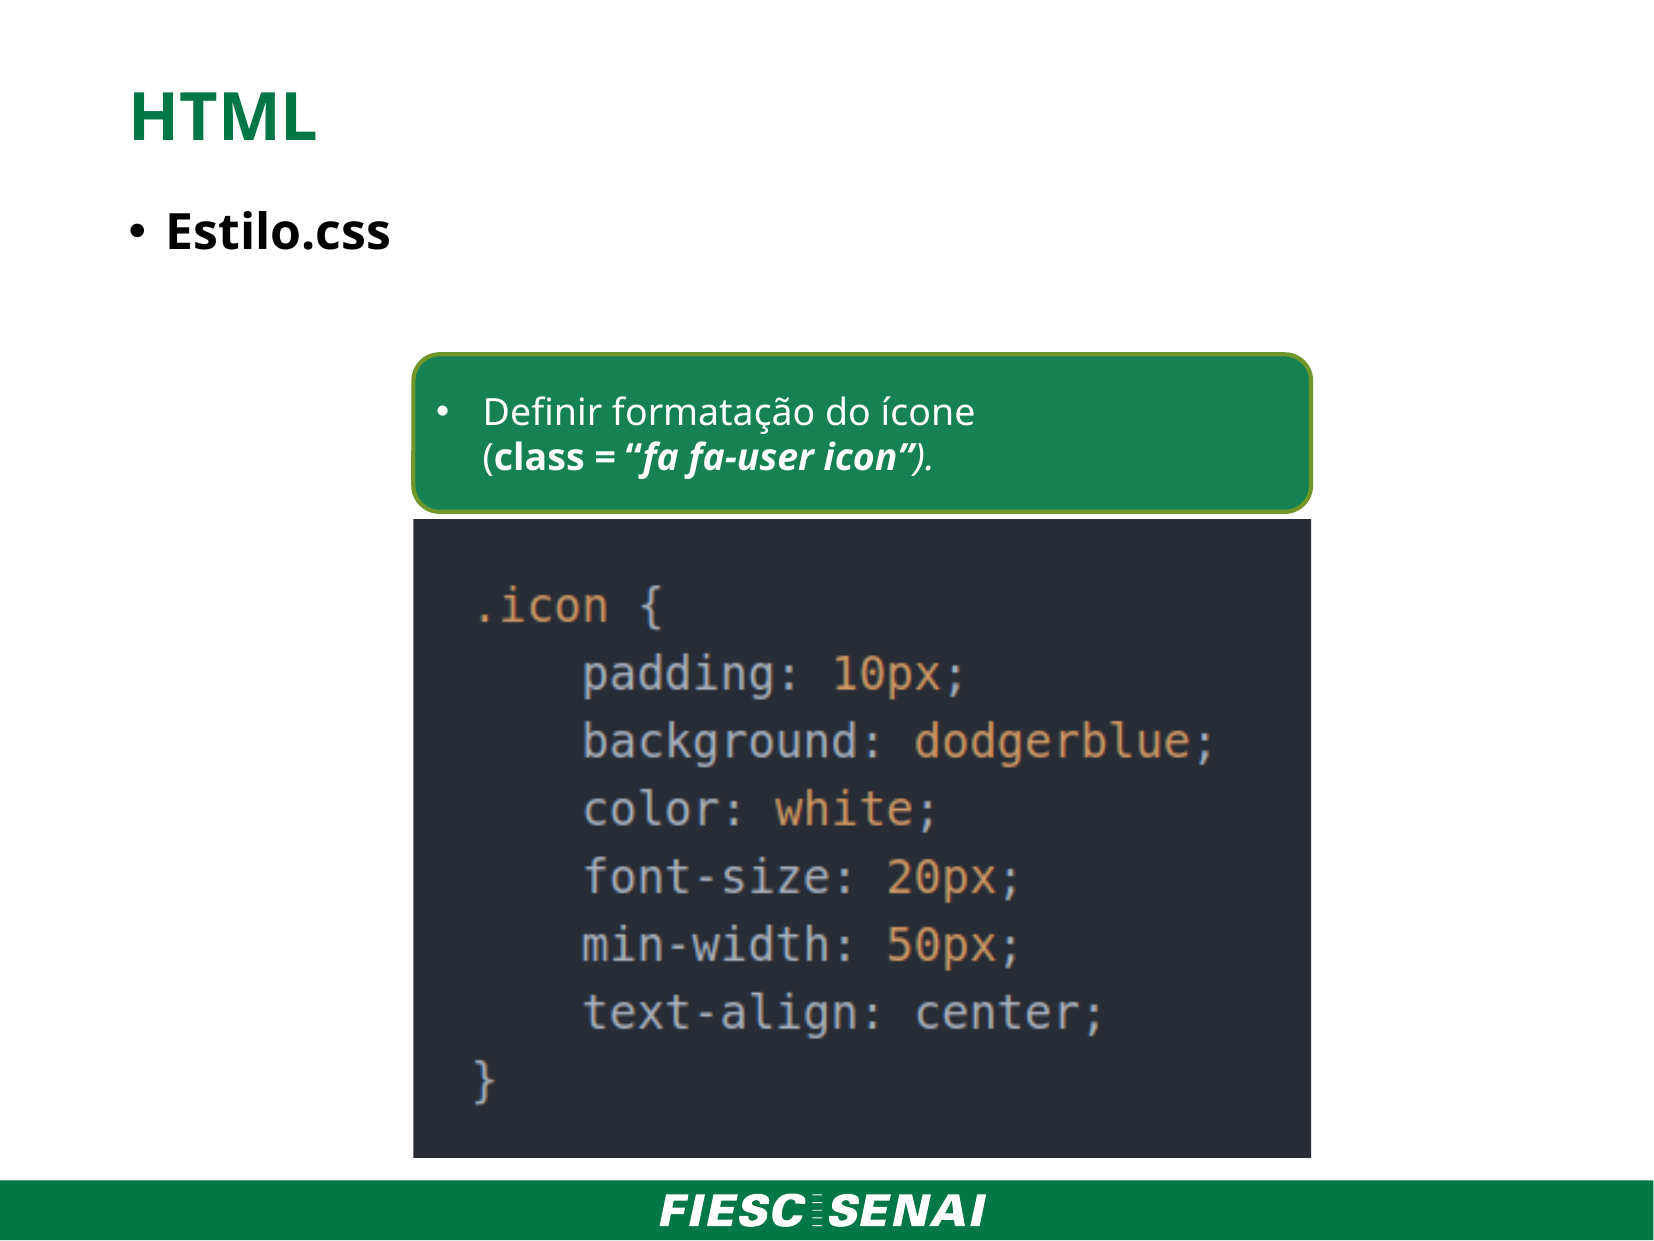

HTML
Estilo.css
Definir formatação do ícone
(class = “fa fa-user icon”).